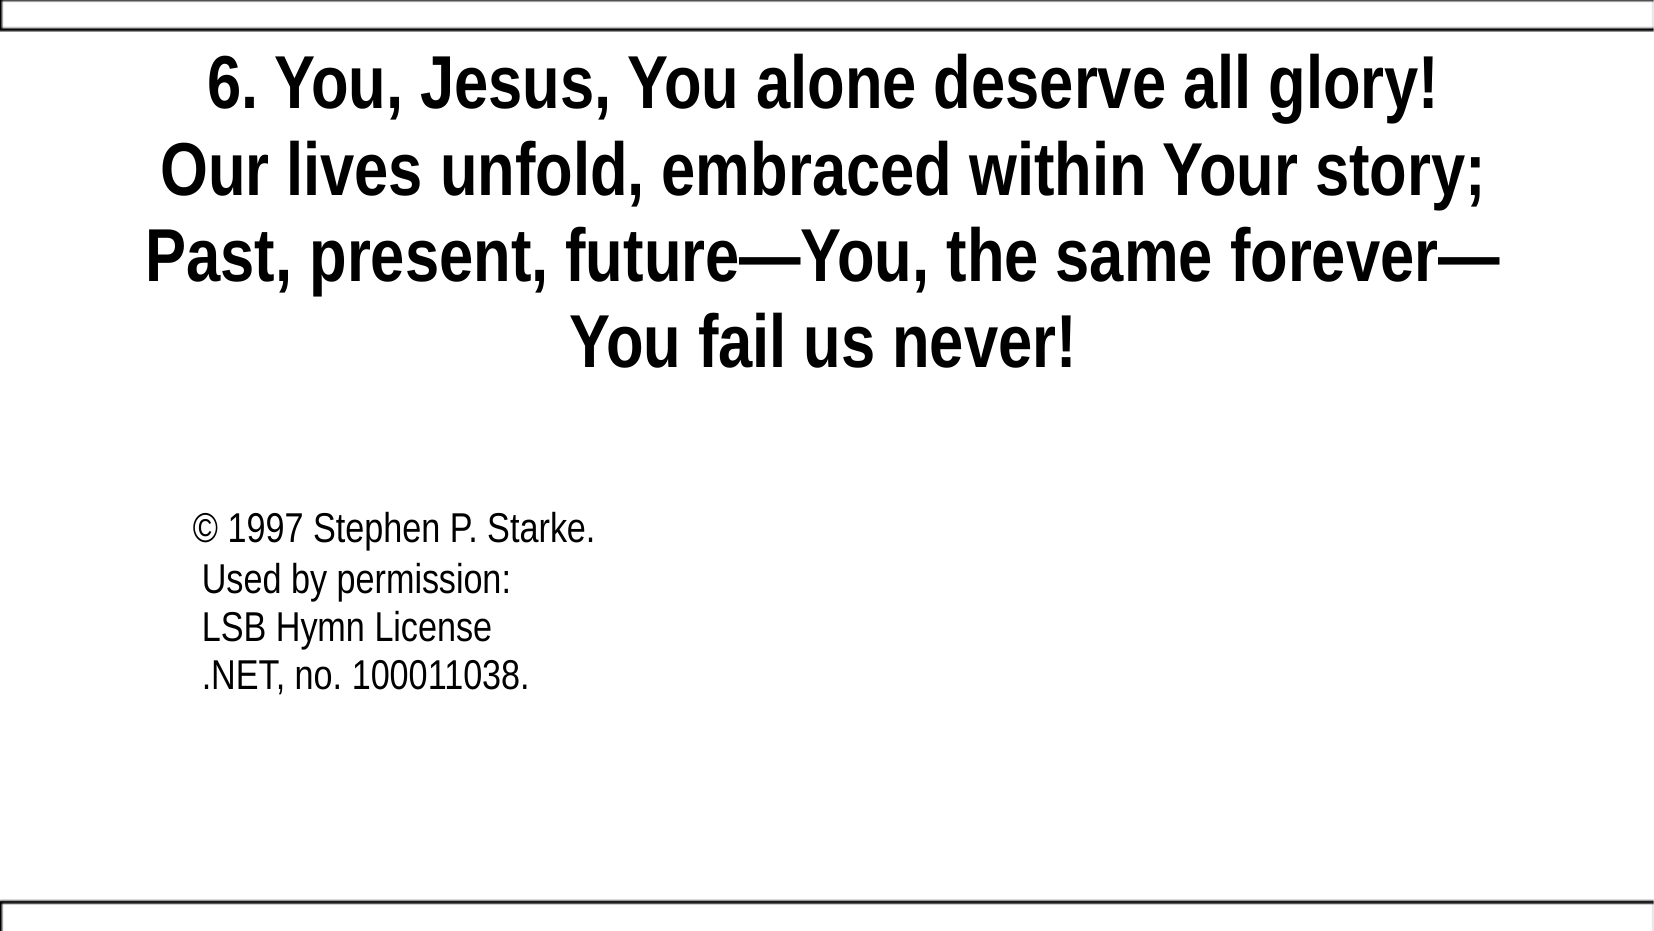

6. You, Jesus, You alone deserve all glory!
Our lives unfold, embraced within Your story;
Past, present, future—You, the same forever—
You fail us never!
 © 1997 Stephen P. Starke.
 Used by permission:
 LSB Hymn License
 .NET, no. 100011038.